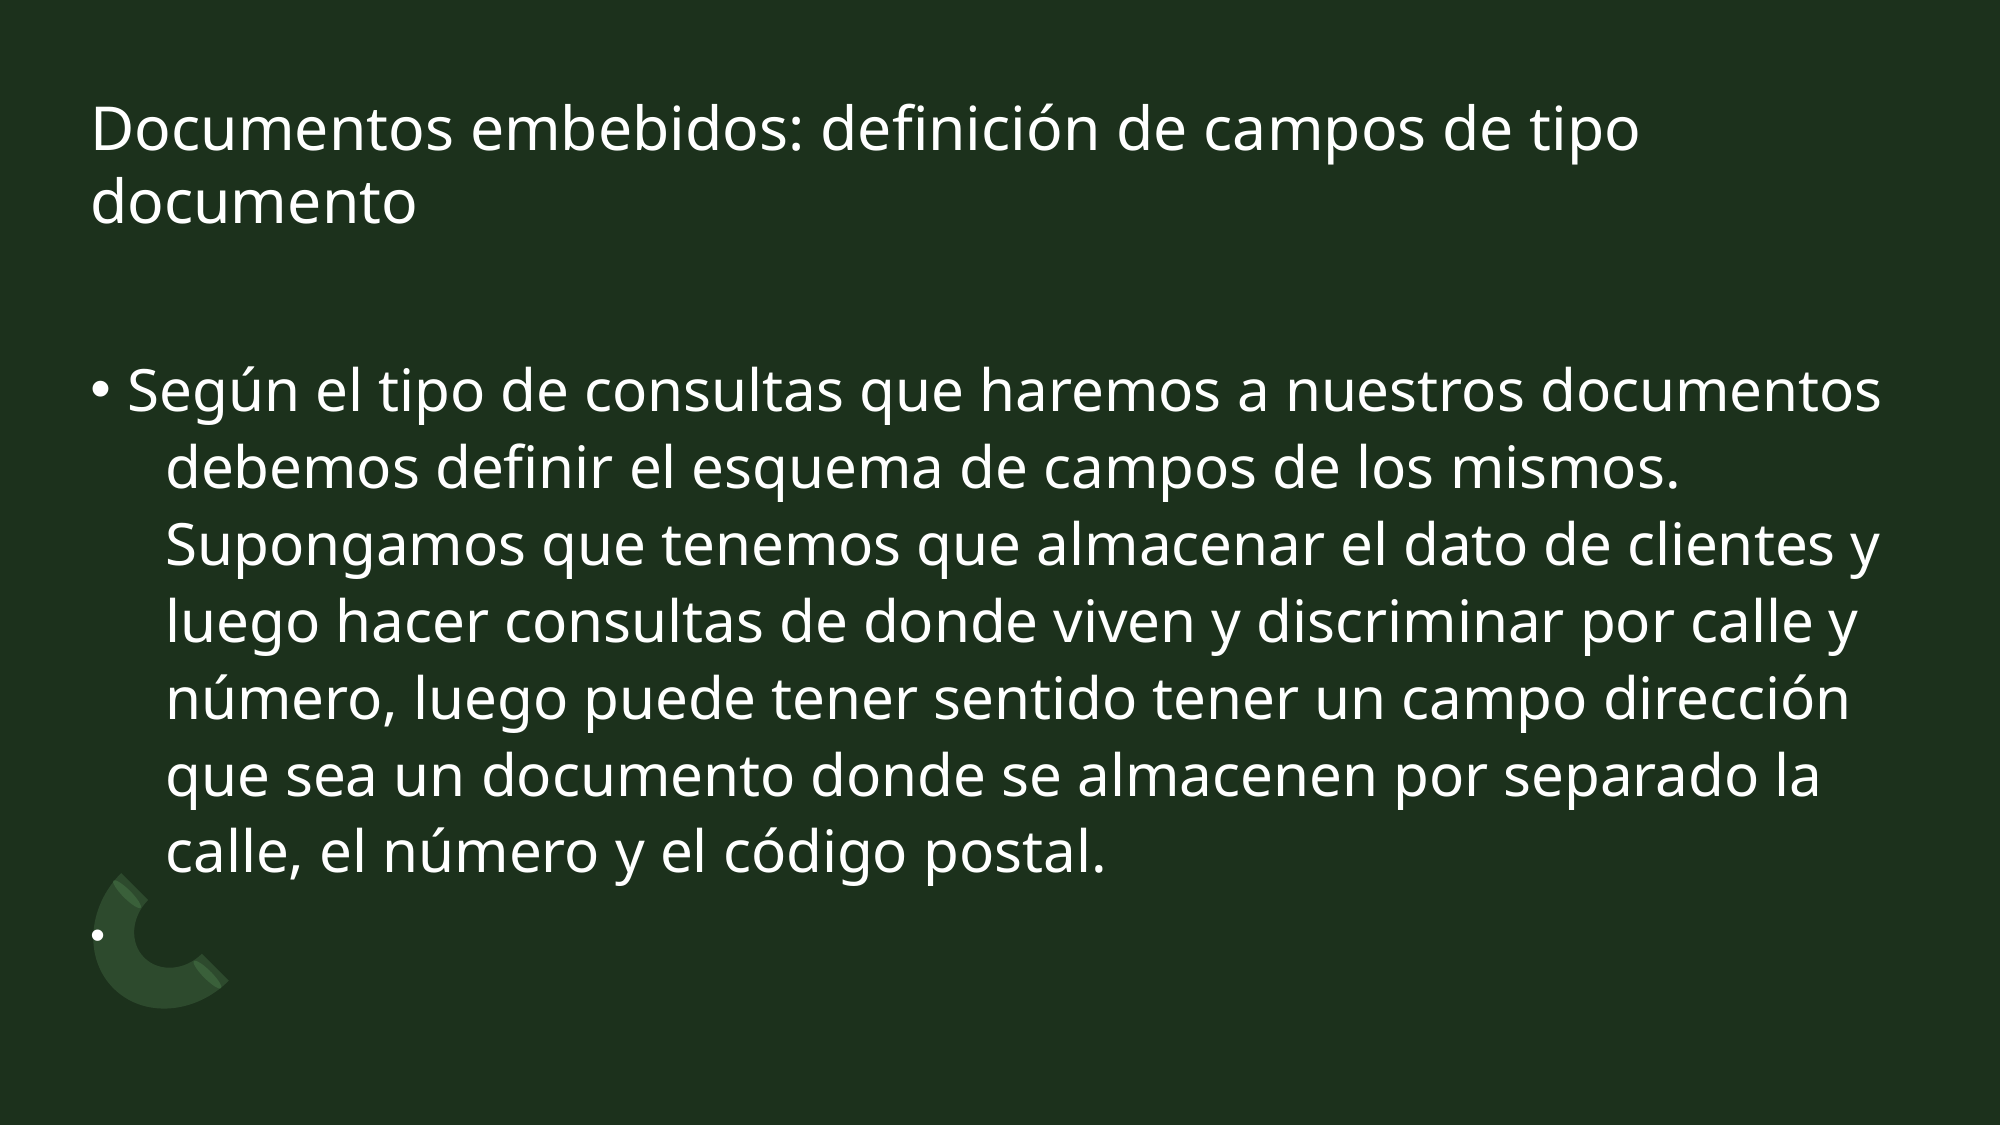

# Documentos embebidos: definición de campos de tipo documento
Según el tipo de consultas que haremos a nuestros documentos debemos definir el esquema de campos de los mismos. Supongamos que tenemos que almacenar el dato de clientes y luego hacer consultas de donde viven y discriminar por calle y número, luego puede tener sentido tener un campo dirección que sea un documento donde se almacenen por separado la calle, el número y el código postal.